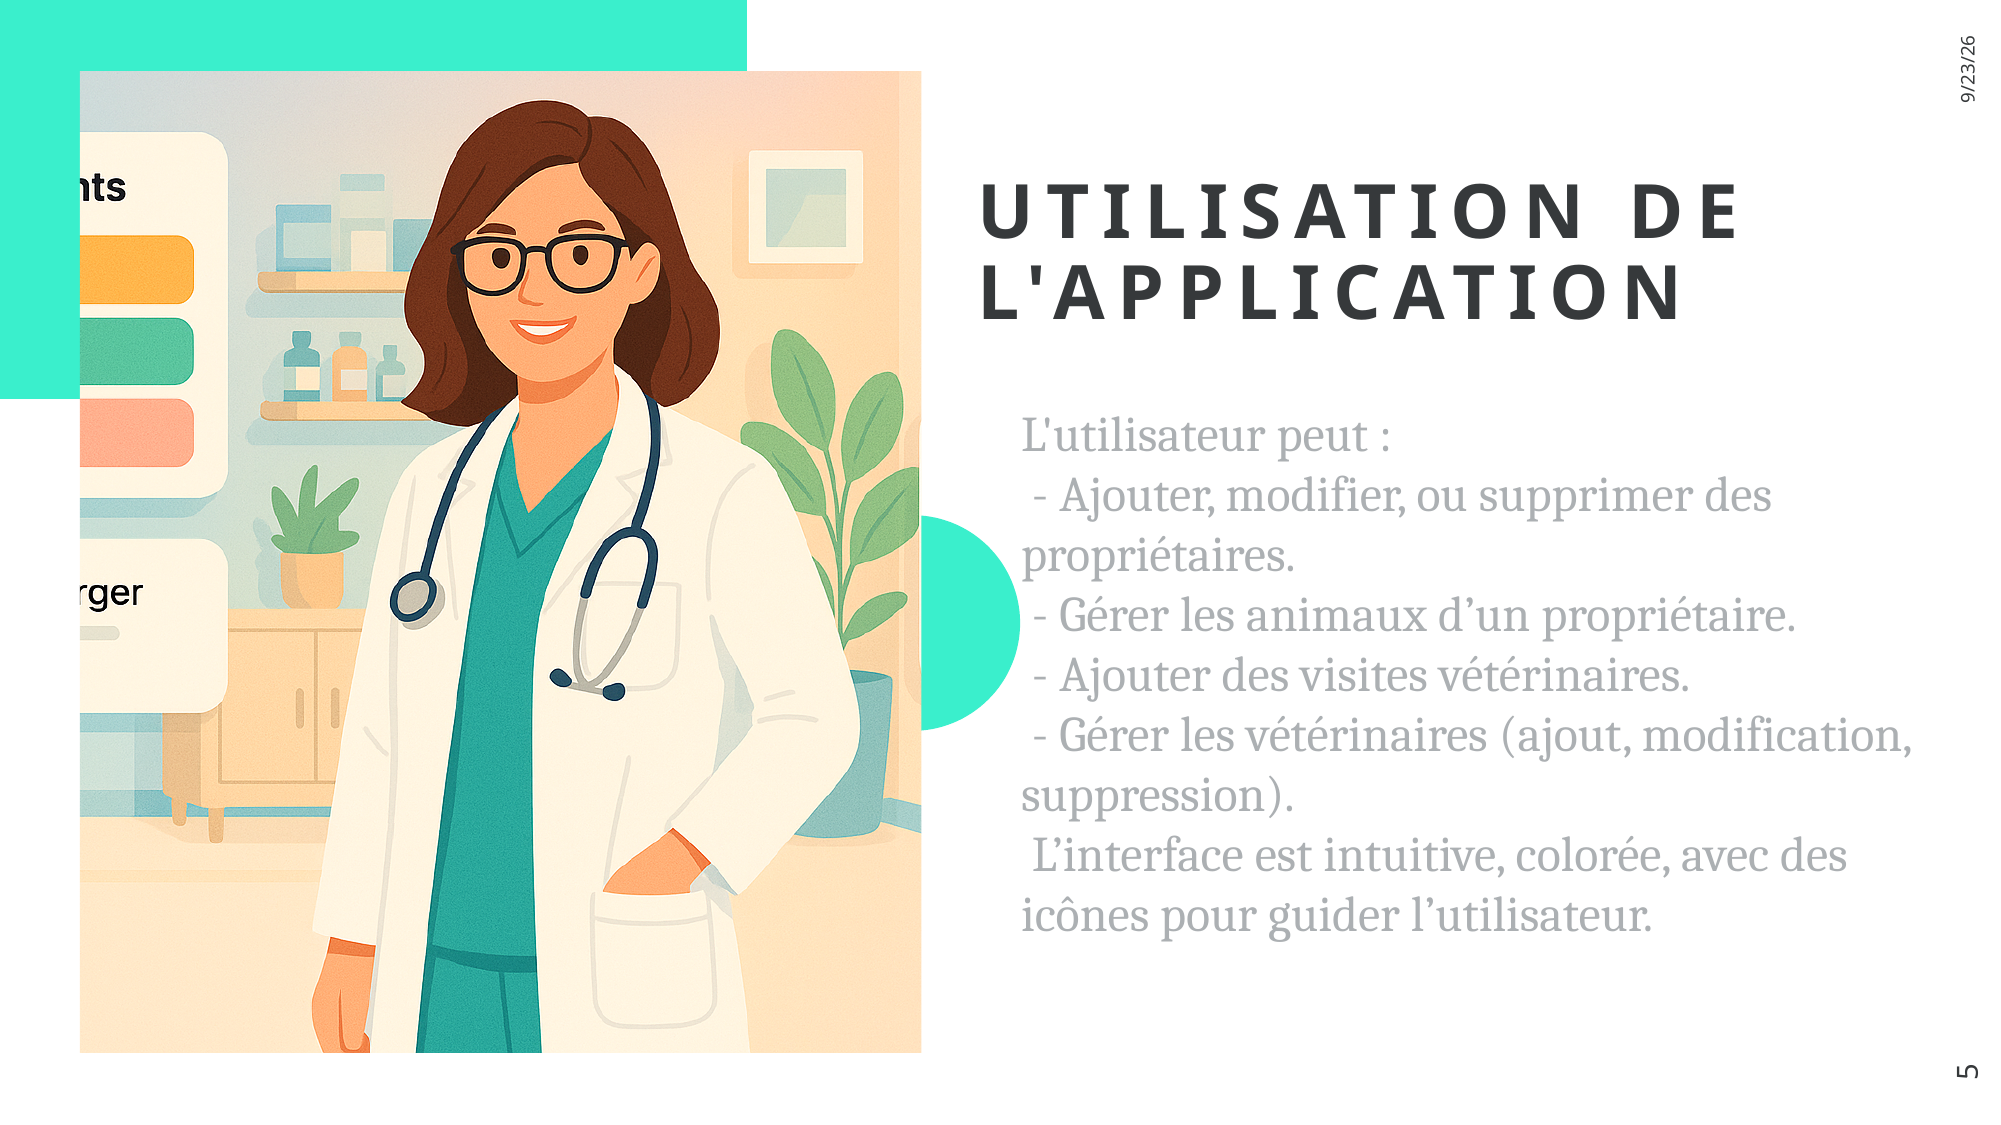

# Utilisation de l'application
L'utilisateur peut :
 - Ajouter, modifier, ou supprimer des propriétaires.
 - Gérer les animaux d’un propriétaire.
 - Ajouter des visites vétérinaires.
 - Gérer les vétérinaires (ajout, modification, suppression).
 L’interface est intuitive, colorée, avec des icônes pour guider l’utilisateur.